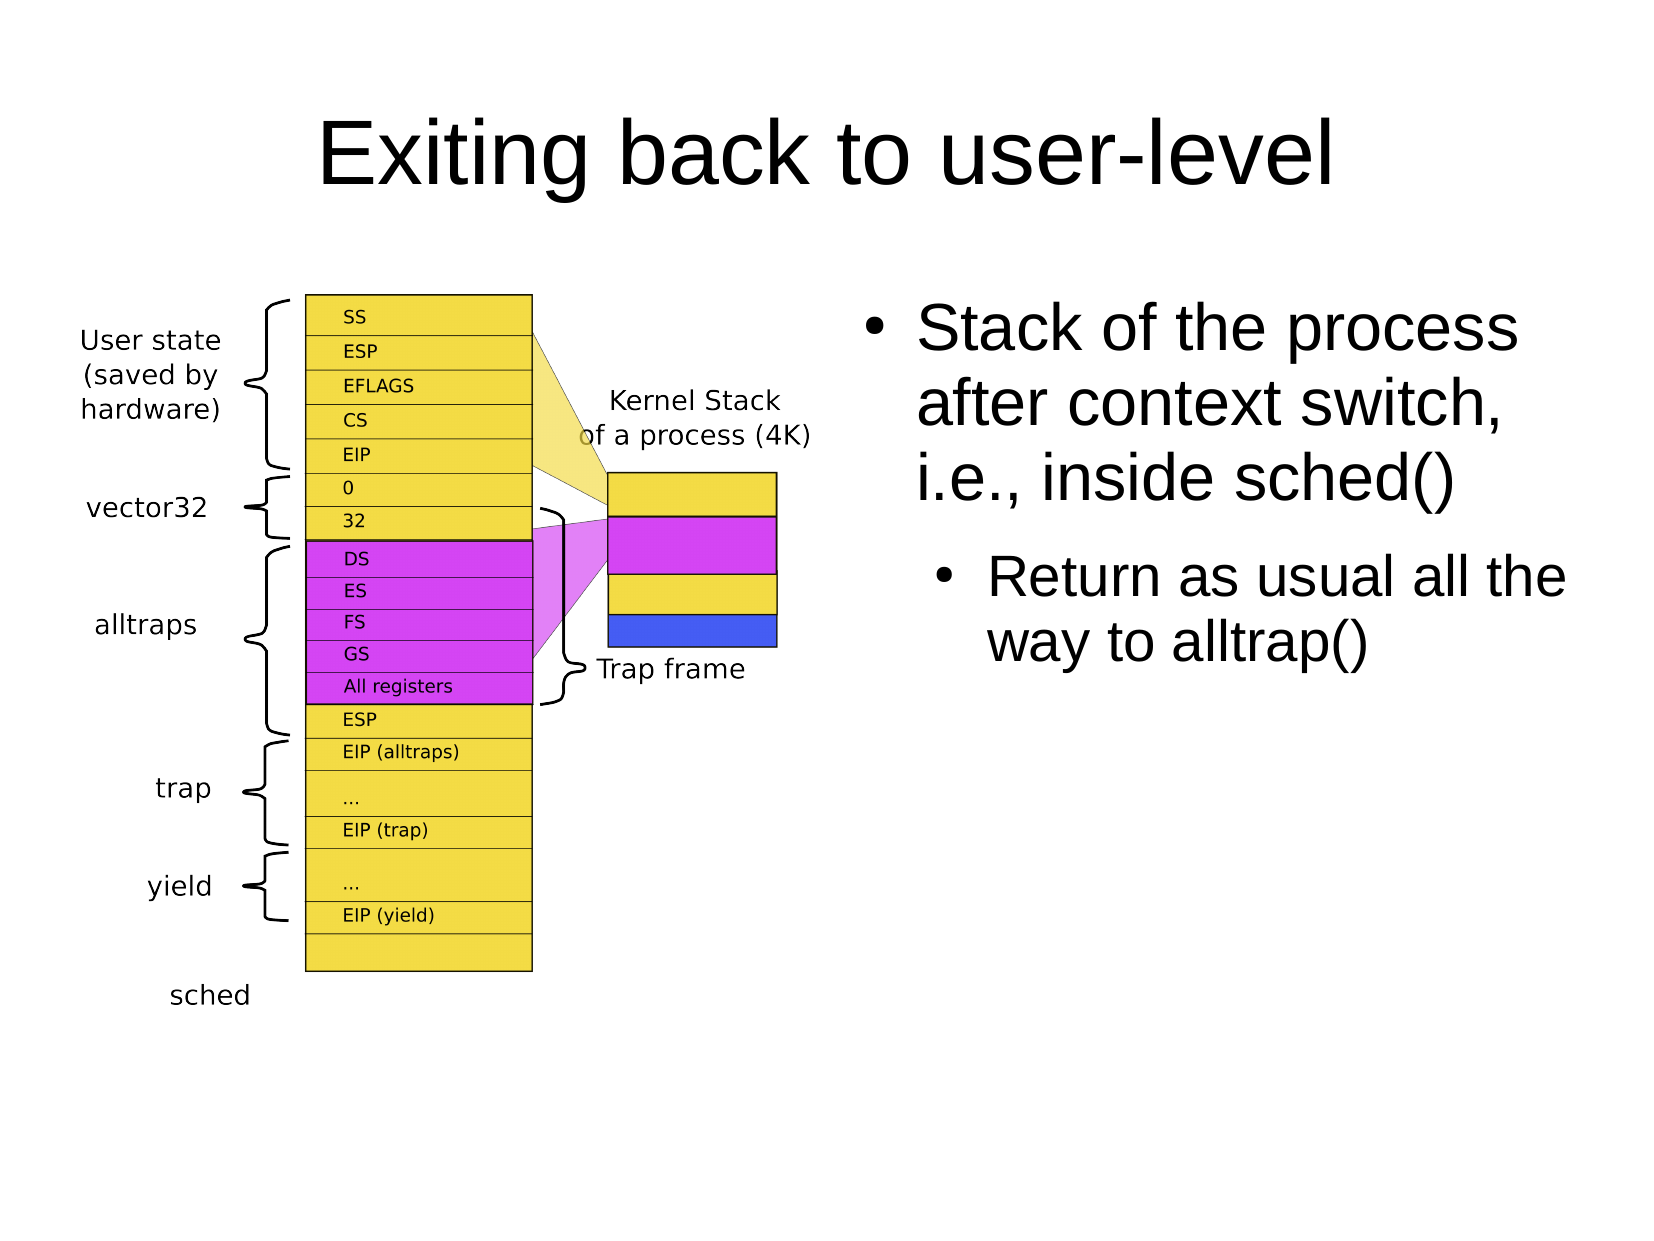

# Exiting back to user-level
Stack of the process after context switch, i.e., inside sched()
Return as usual all the way to alltrap()